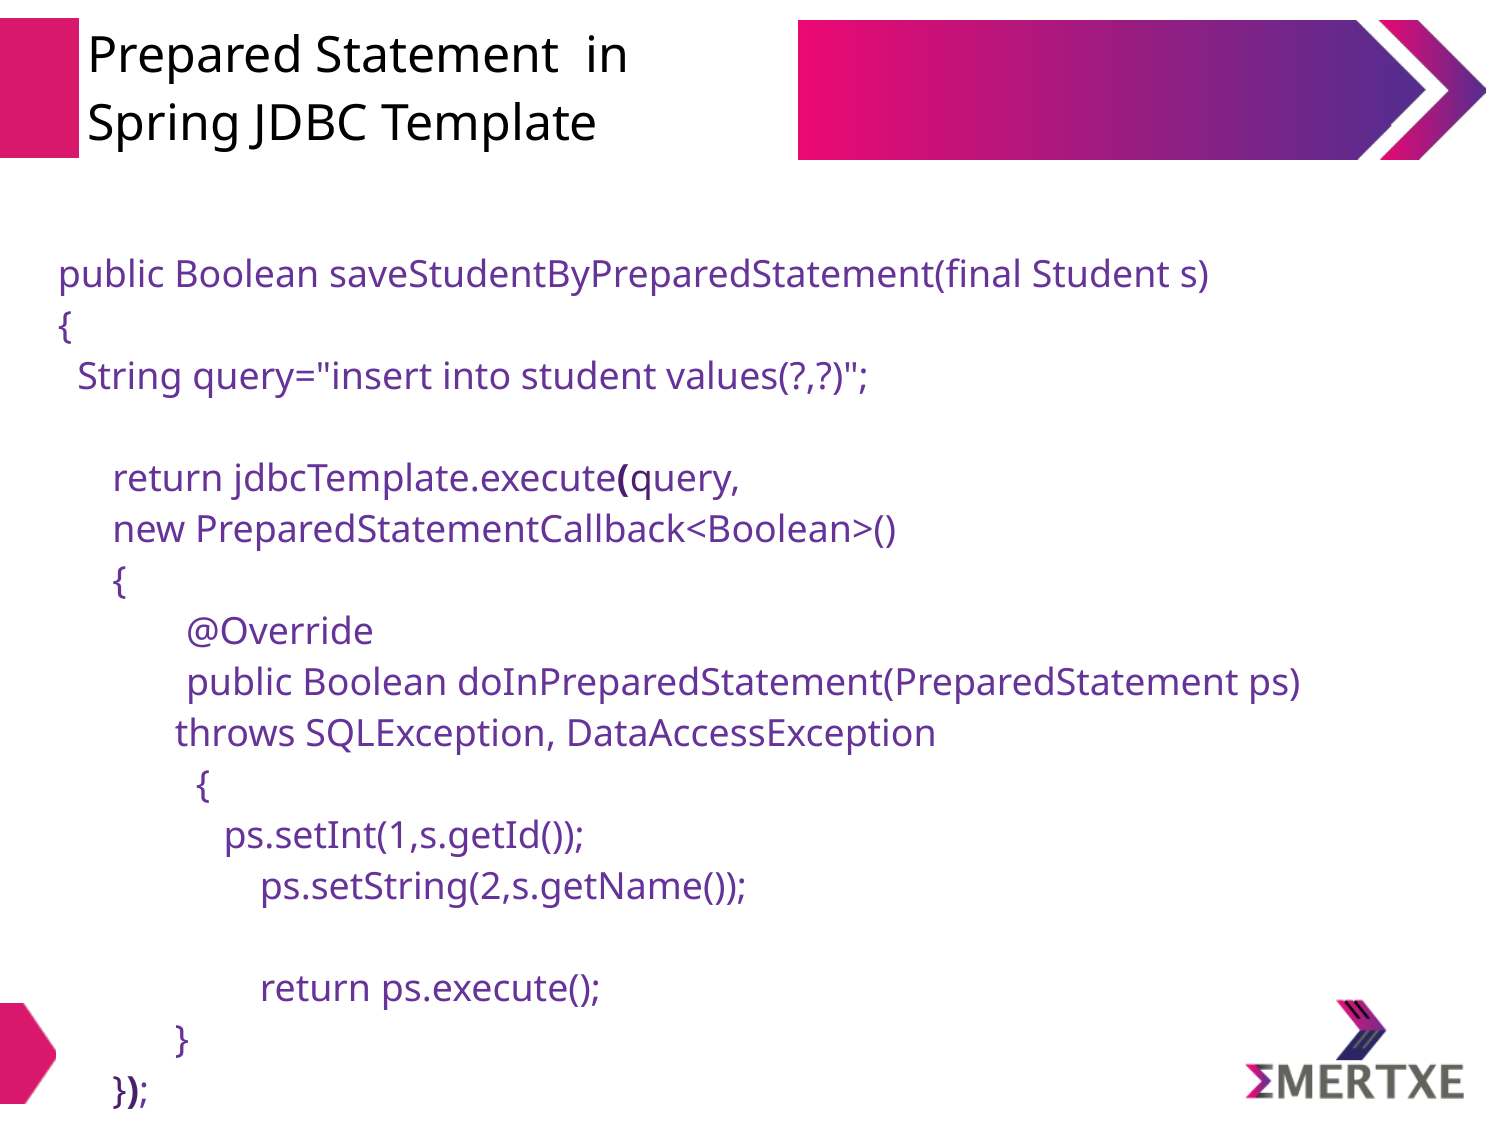

Prepared Statement in
Spring JDBC Template
 public Boolean saveStudentByPreparedStatement(final Student s)
 {
 String query="insert into student values(?,?)";
	return jdbcTemplate.execute(query,
	new PreparedStatementCallback<Boolean>()
	{
 		@Override
 		public Boolean doInPreparedStatement(PreparedStatement ps)
 throws SQLException, DataAccessException
		 {
 ps.setInt(1,s.getId());
 		ps.setString(2,s.getName());
 		return ps.execute();
 }
 	});
 }